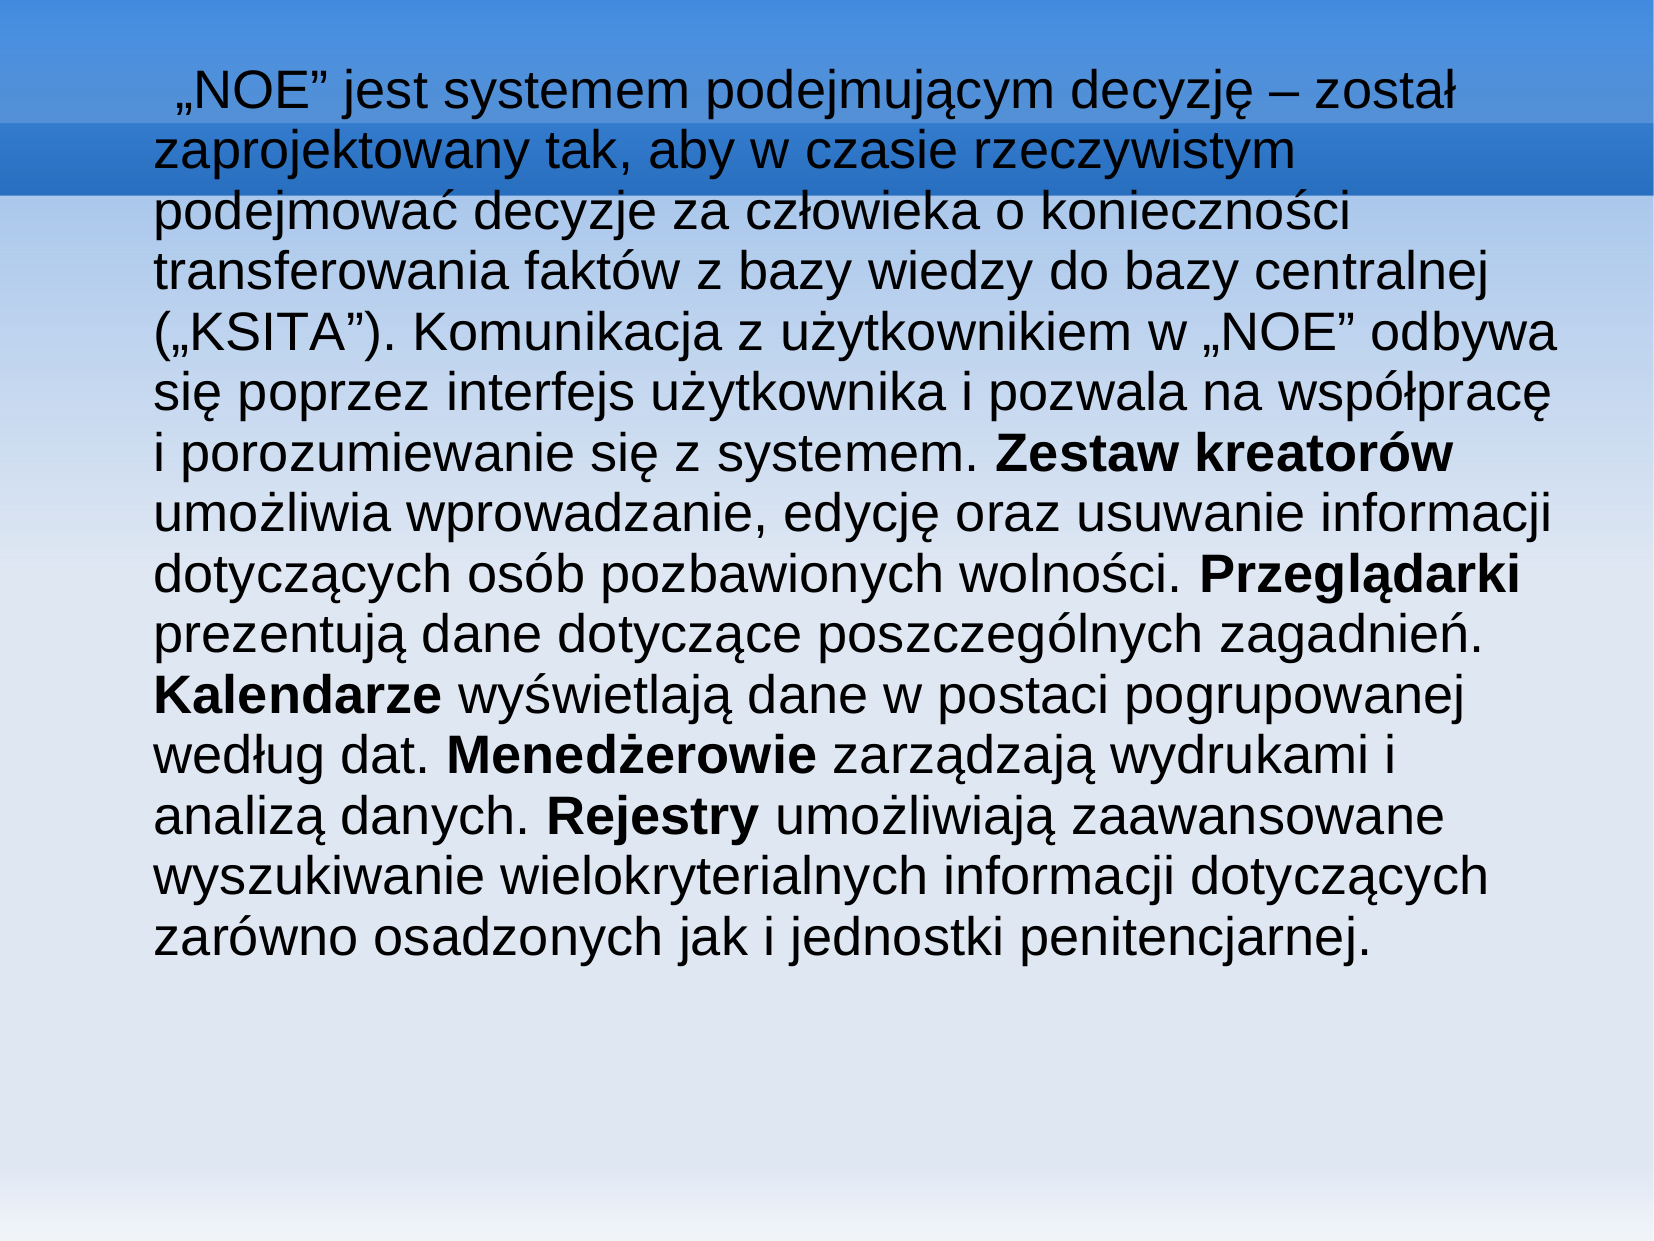

#
 „NOE” jest systemem podejmującym decyzję – został zaprojektowany tak, aby w czasie rzeczywistym podejmować decyzje za człowieka o konieczności transferowania faktów z bazy wiedzy do bazy centralnej („KSITA”). Komunikacja z użytkownikiem w „NOE” odbywa się poprzez interfejs użytkownika i pozwala na współpracę i porozumiewanie się z systemem. Zestaw kreatorów umożliwia wprowadzanie, edycję oraz usuwanie informacji dotyczących osób pozbawionych wolności. Przeglądarki prezentują dane dotyczące poszczególnych zagadnień. Kalendarze wyświetlają dane w postaci pogrupowanej według dat. Menedżerowie zarządzają wydrukami i analizą danych. Rejestry umożliwiają zaawansowane wyszukiwanie wielokryterialnych informacji dotyczących zarówno osadzonych jak i jednostki penitencjarnej.